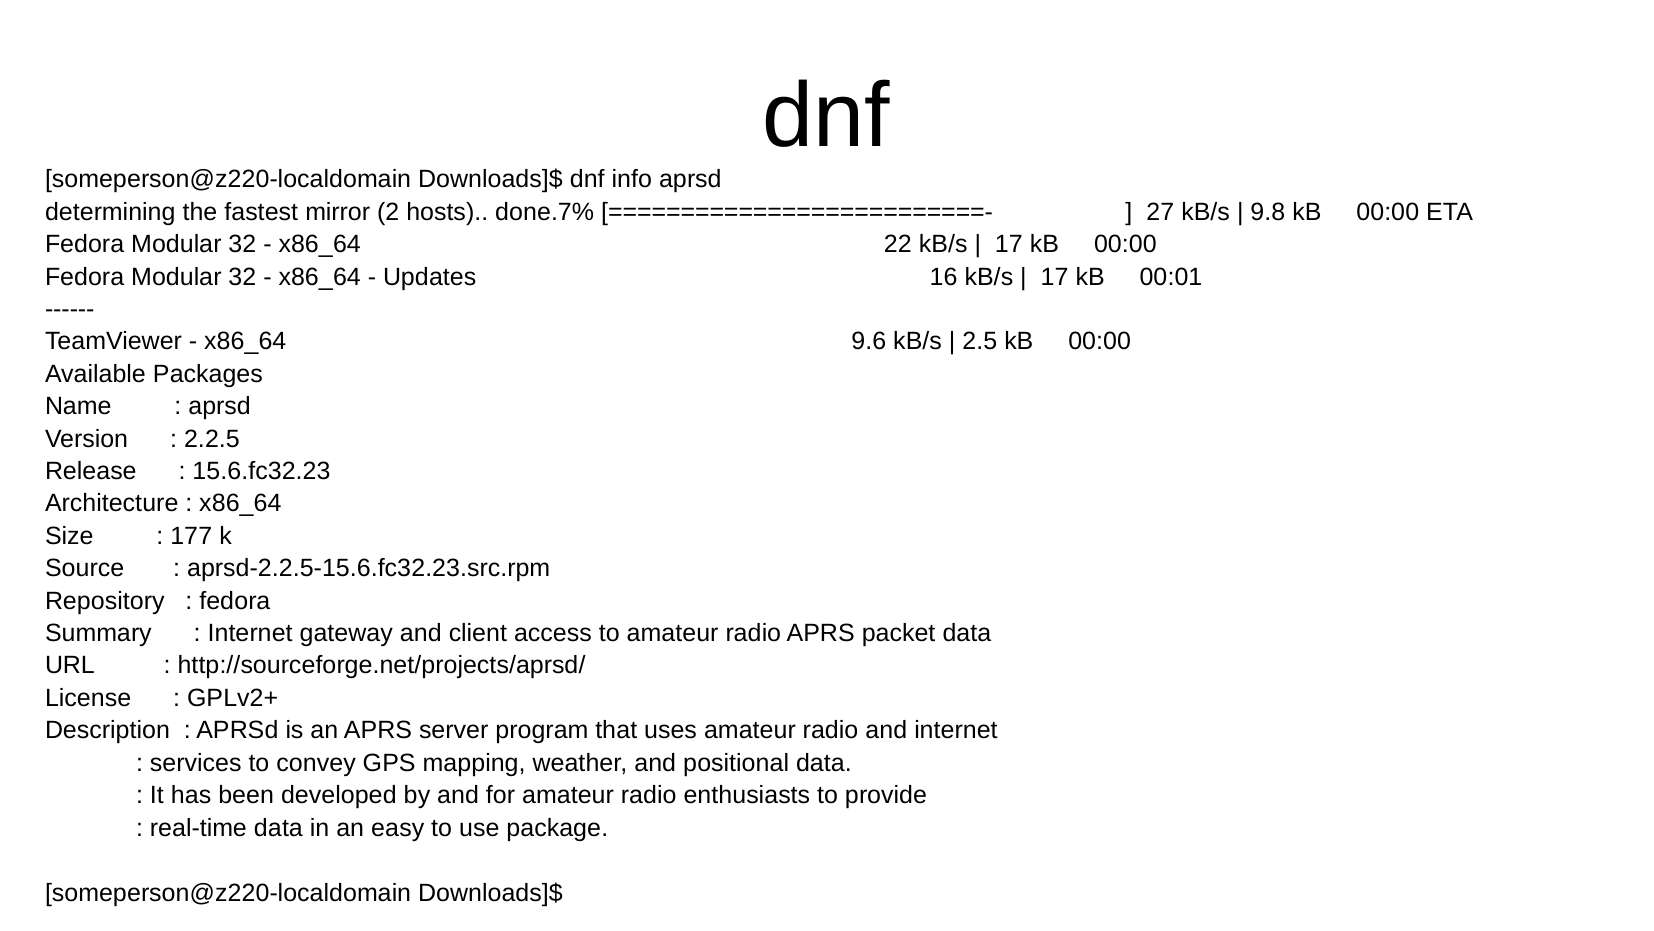

# dnf
[someperson@z220-localdomain Downloads]$ dnf info aprsd
determining the fastest mirror (2 hosts).. done.7% [==========================- ] 27 kB/s | 9.8 kB 00:00 ETA
Fedora Modular 32 - x86_64 22 kB/s | 17 kB 00:00
Fedora Modular 32 - x86_64 - Updates 16 kB/s | 17 kB 00:01
------
TeamViewer - x86_64 9.6 kB/s | 2.5 kB 00:00
Available Packages
Name : aprsd
Version : 2.2.5
Release : 15.6.fc32.23
Architecture : x86_64
Size : 177 k
Source : aprsd-2.2.5-15.6.fc32.23.src.rpm
Repository : fedora
Summary : Internet gateway and client access to amateur radio APRS packet data
URL : http://sourceforge.net/projects/aprsd/
License : GPLv2+
Description : APRSd is an APRS server program that uses amateur radio and internet
 : services to convey GPS mapping, weather, and positional data.
 : It has been developed by and for amateur radio enthusiasts to provide
 : real-time data in an easy to use package.
[someperson@z220-localdomain Downloads]$